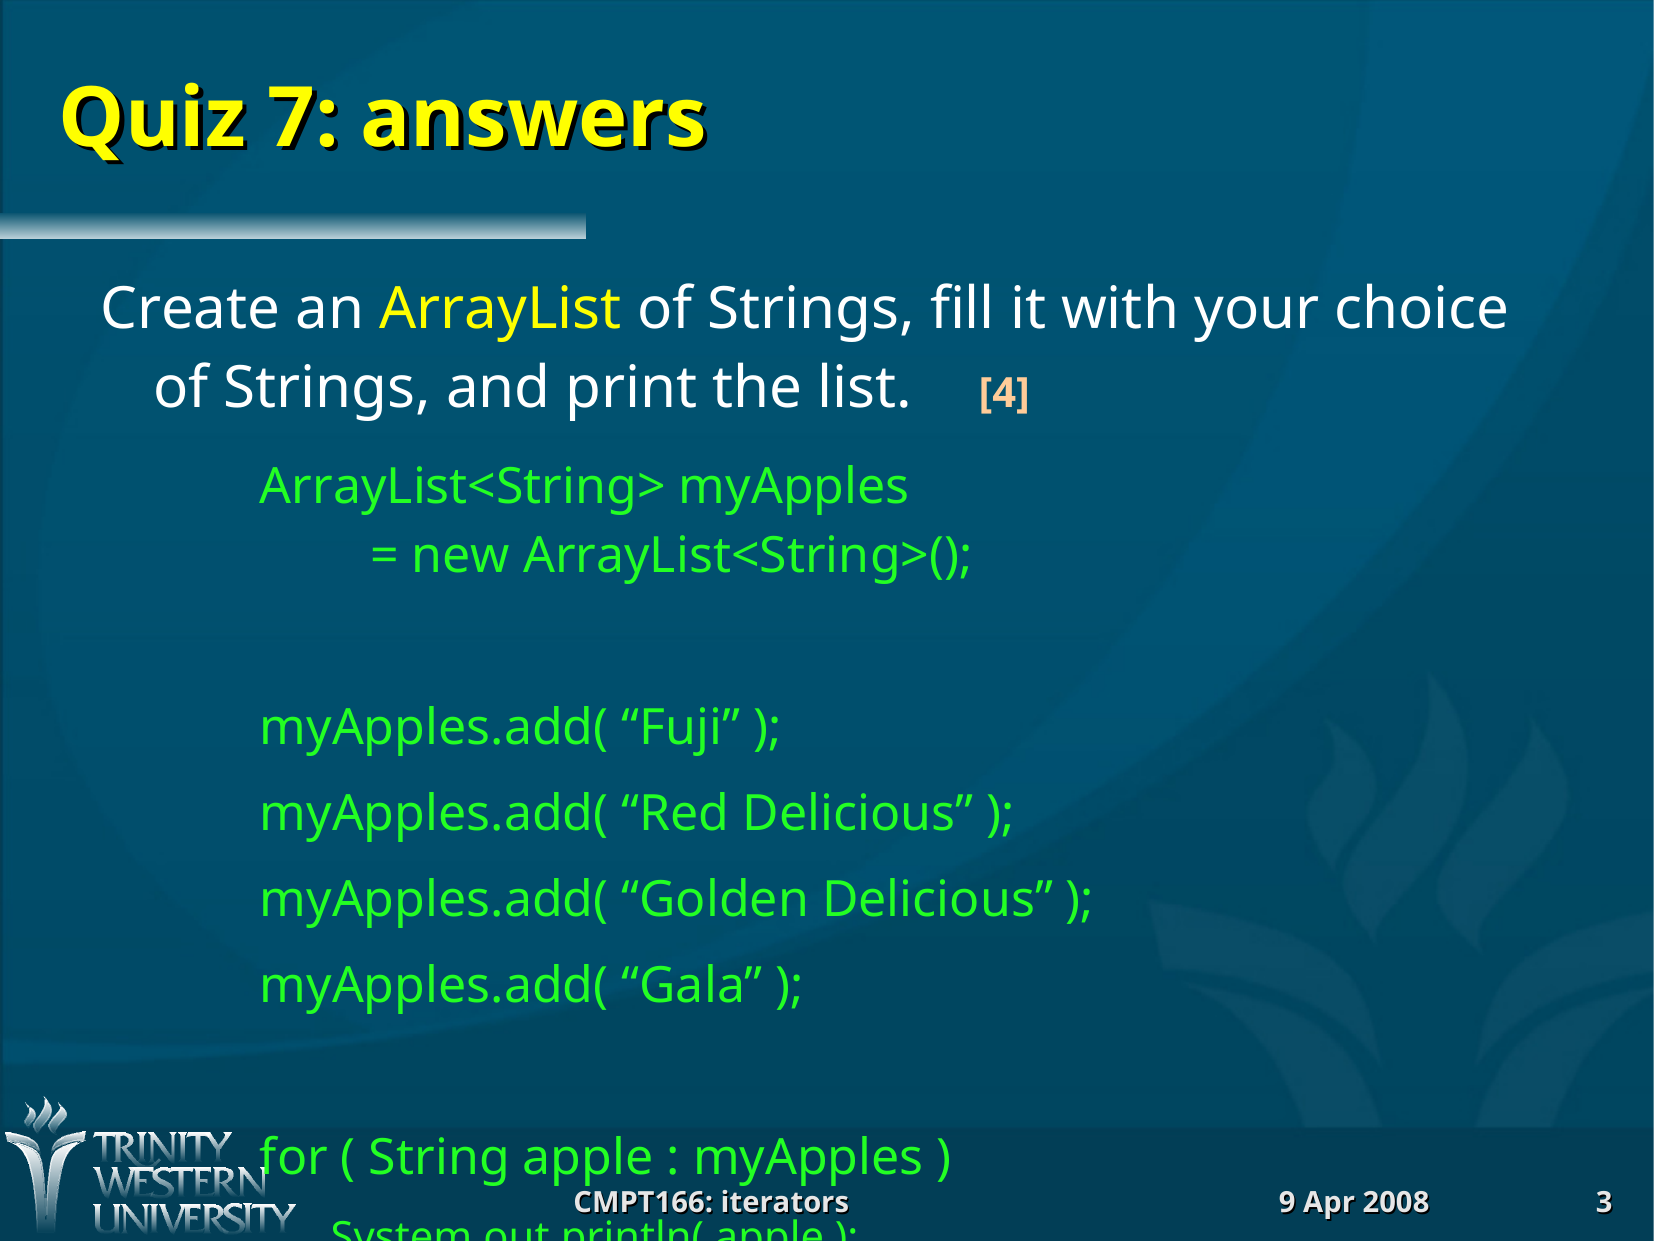

# Quiz 7: answers
Create an ArrayList of Strings, fill it with your choice of Strings, and print the list.	[4]
ArrayList<String> myApples
	= new ArrayList<String>();
myApples.add( “Fuji” );
myApples.add( “Red Delicious” );
myApples.add( “Golden Delicious” );
myApples.add( “Gala” );
for ( String apple : myApples )
System.out.println( apple );
CMPT166: iterators
9 Apr 2008
3